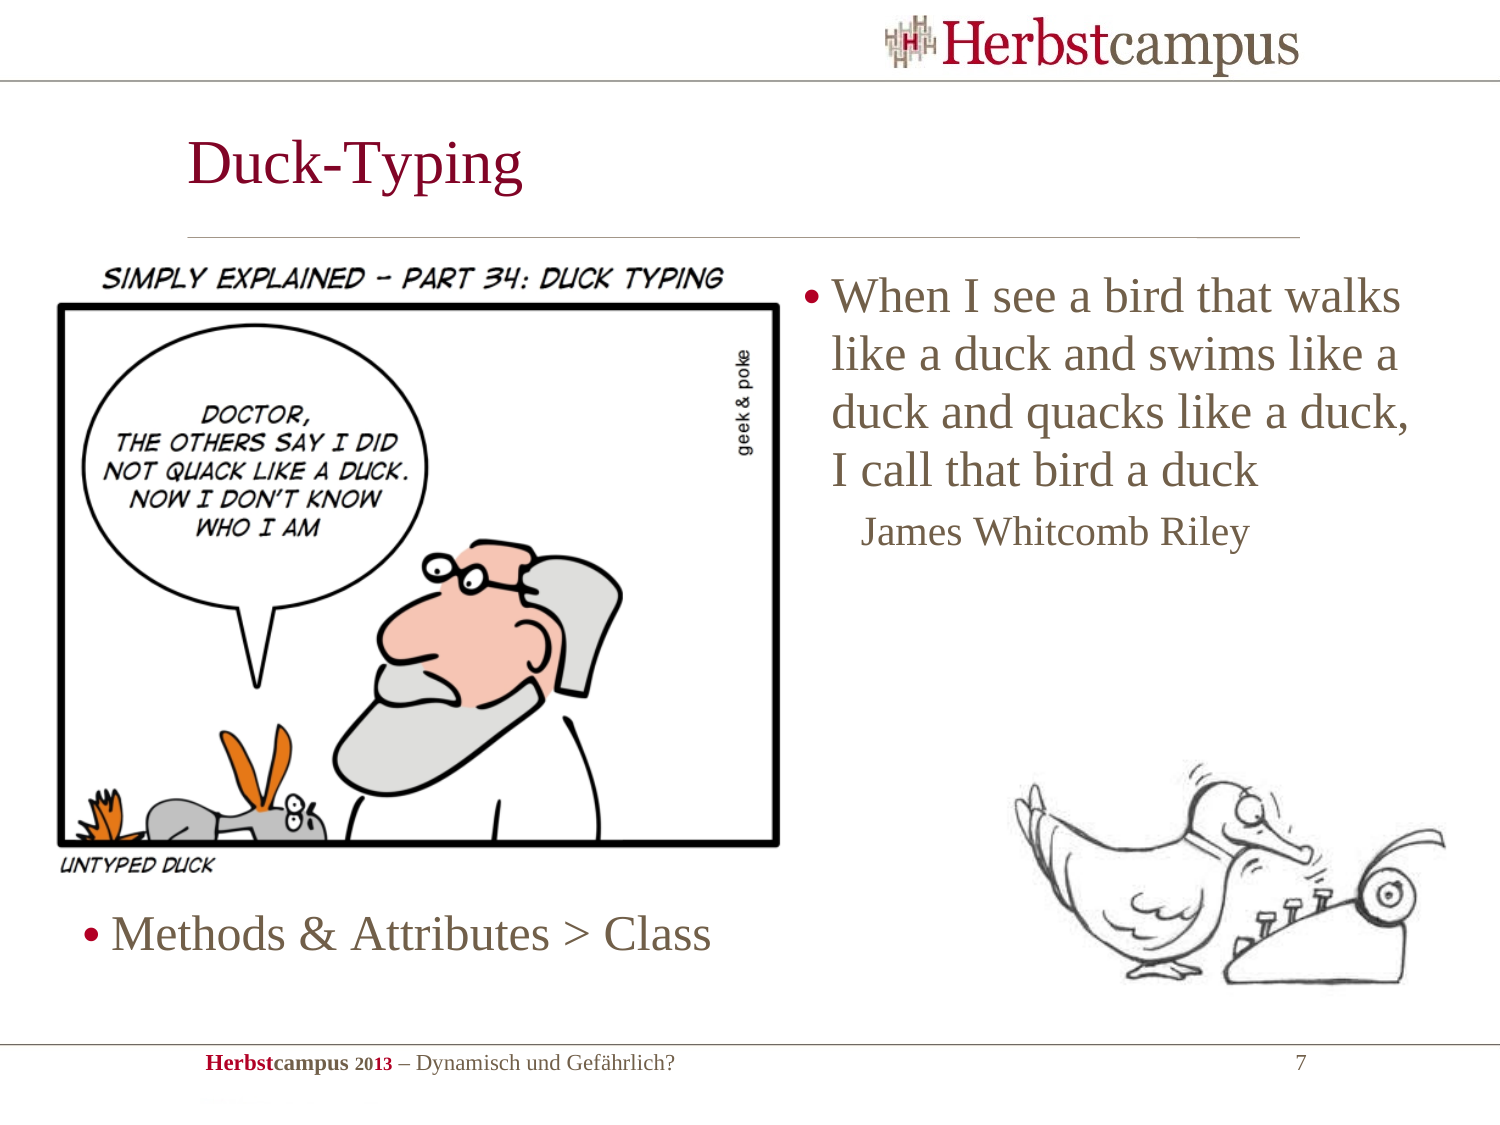

# Duck-Typing
When I see a bird that walks like a duck and swims like a duck and quacks like a duck, I call that bird a duck
James Whitcomb Riley
Methods & Attributes > Class